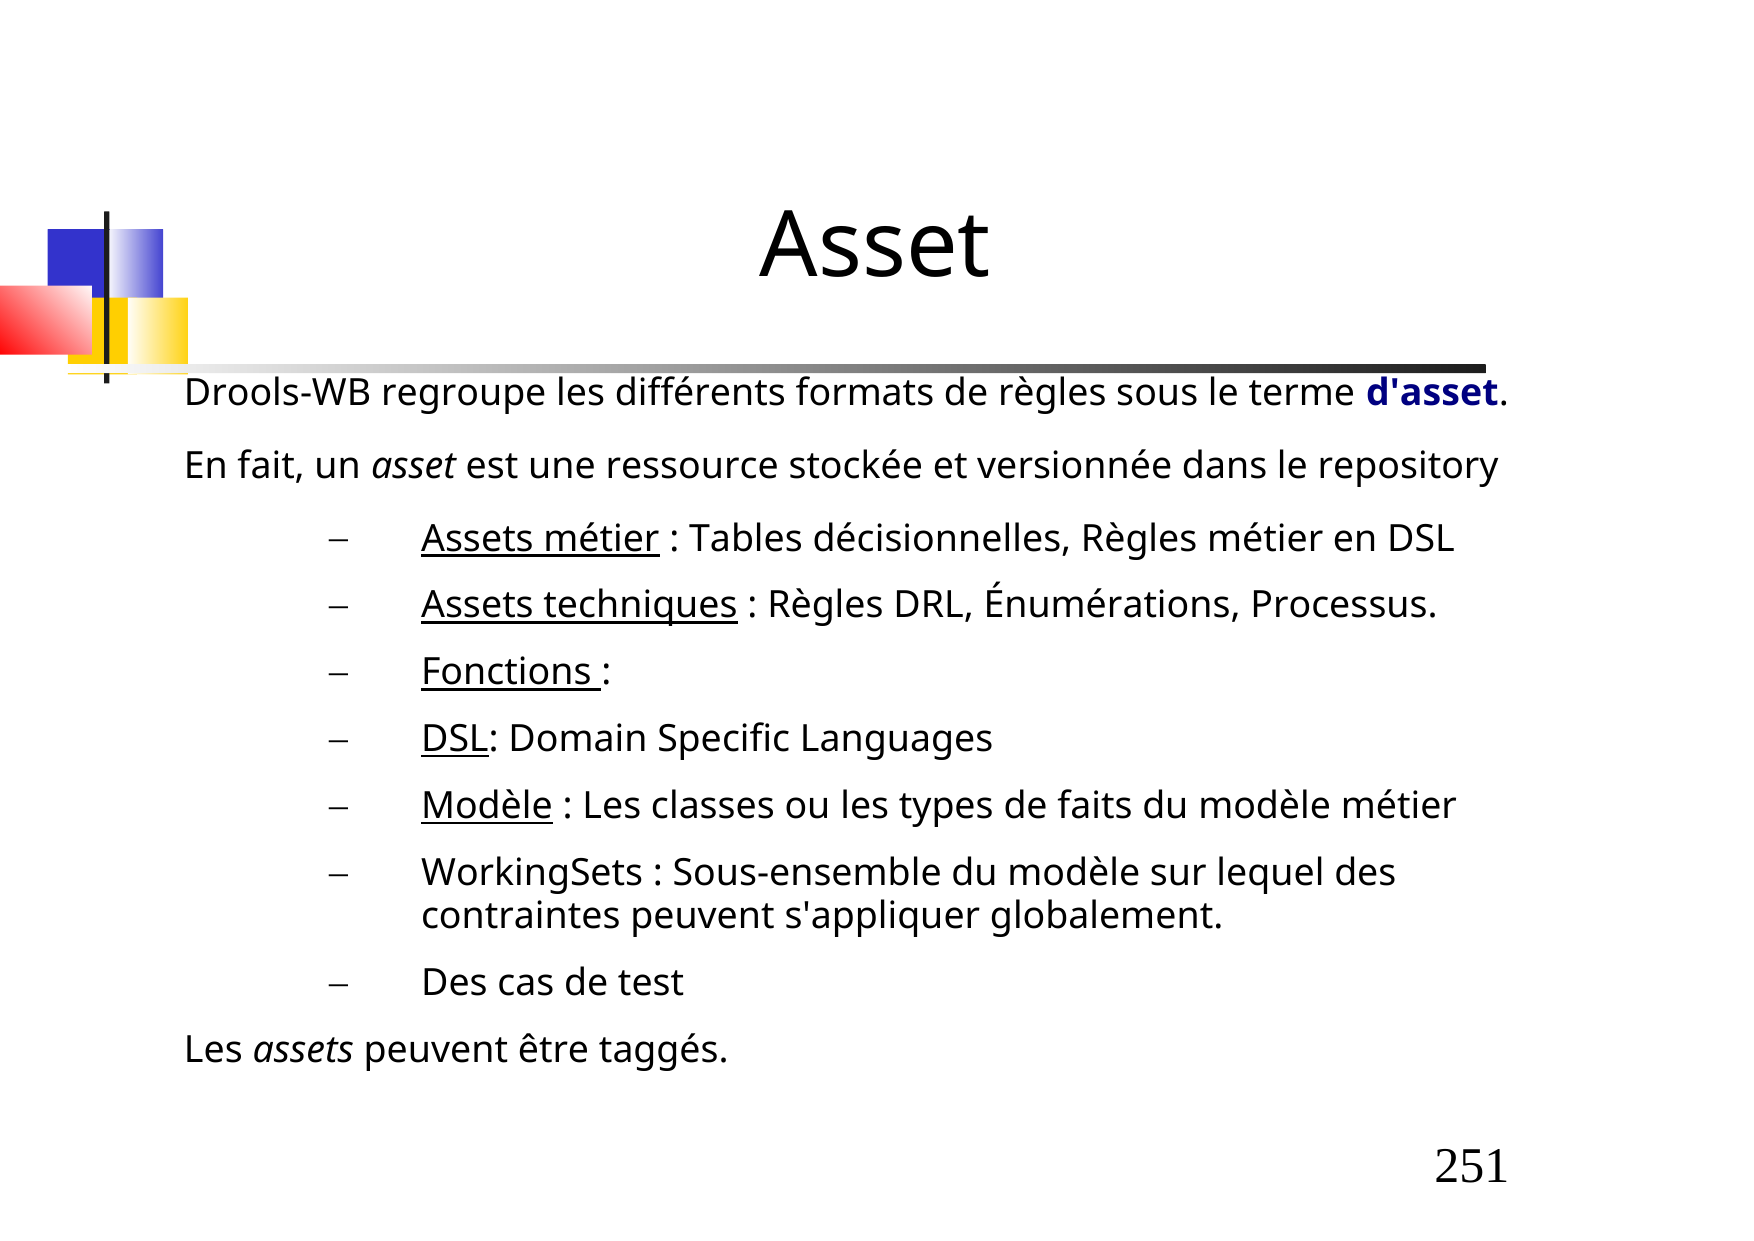

# Asset
Drools-WB regroupe les différents formats de règles sous le terme d'asset.
En fait, un asset est une ressource stockée et versionnée dans le repository
Assets métier : Tables décisionnelles, Règles métier en DSL
Assets techniques : Règles DRL, Énumérations, Processus.
Fonctions :
DSL: Domain Specific Languages
Modèle : Les classes ou les types de faits du modèle métier
WorkingSets : Sous-ensemble du modèle sur lequel des contraintes peuvent s'appliquer globalement.
Des cas de test
Les assets peuvent être taggés.